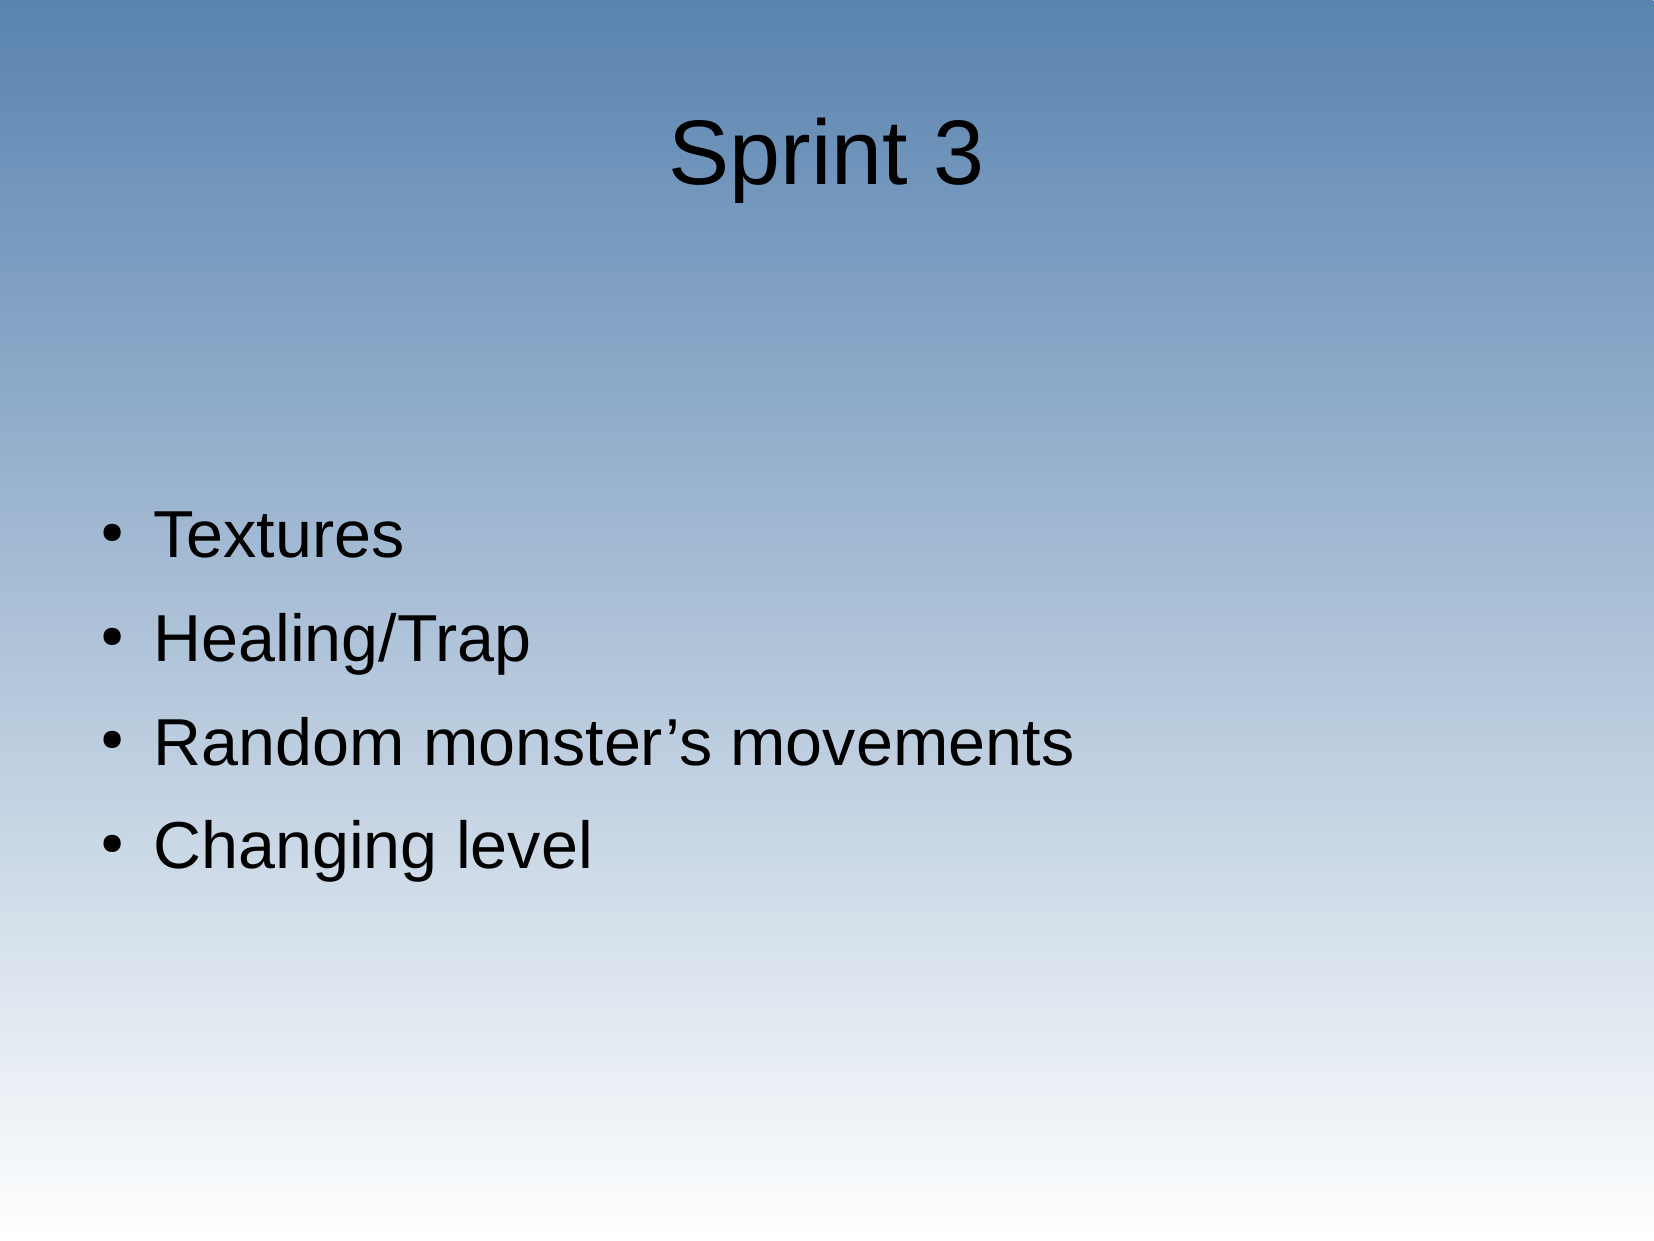

# Sprint 3
Textures
Healing/Trap
Random monster’s movements
Changing level